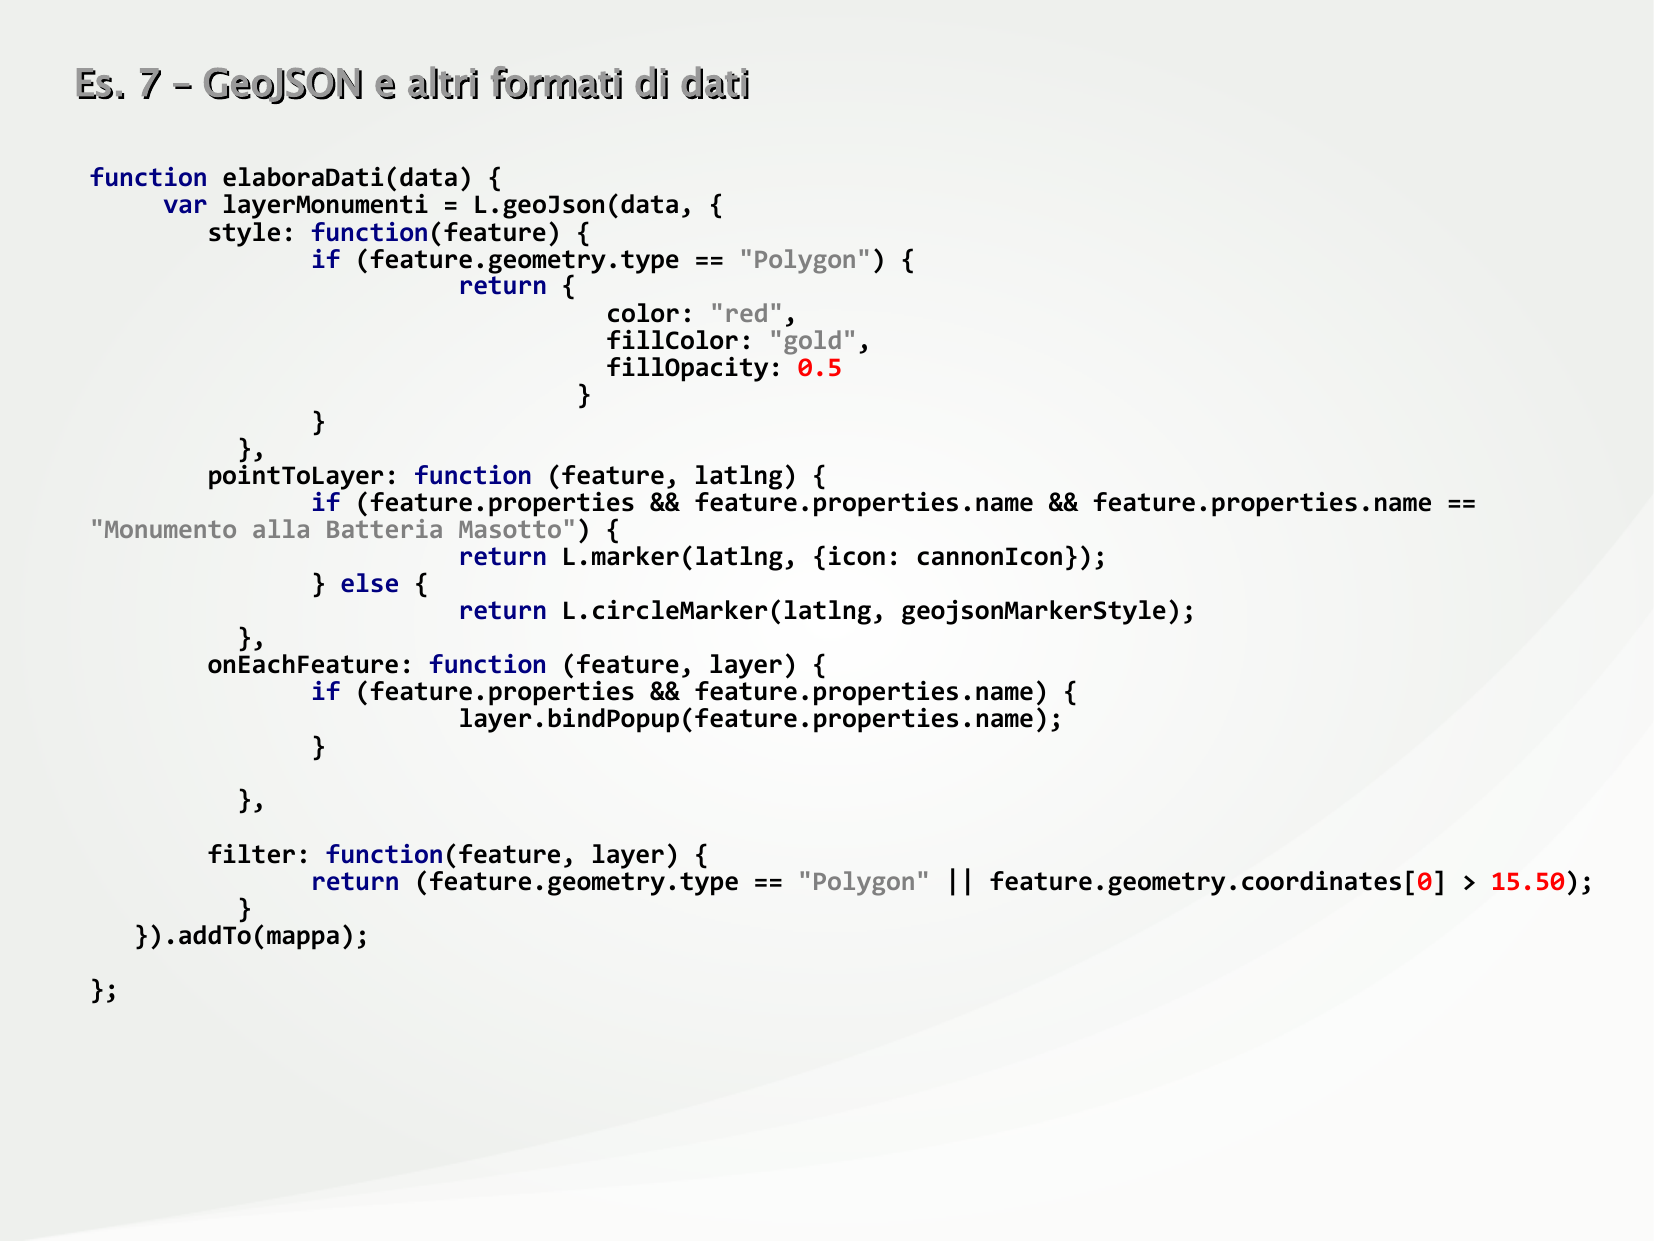

Es. 7 – GeoJSON e altri formati di dati
function elaboraDati(data) {
	var layerMonumenti = L.geoJson(data, {
 	 style: function(feature) {
			if (feature.geometry.type == "Polygon") {
					return {
							color: "red",
							fillColor: "gold",
							fillOpacity: 0.5
						 }
			}
		},
	 pointToLayer: function (feature, latlng) {
			if (feature.properties && feature.properties.name && feature.properties.name == "Monumento alla Batteria Masotto") {
					return L.marker(latlng, {icon: cannonIcon});
			} else {
					return L.circleMarker(latlng, geojsonMarkerStyle);
		},
	 onEachFeature: function (feature, layer) {
			if (feature.properties && feature.properties.name) {
					layer.bindPopup(feature.properties.name);
			}
		},
	 filter: function(feature, layer) {
			return (feature.geometry.type == "Polygon" || feature.geometry.coordinates[0] > 15.50);
		}
 }).addTo(mappa);
};